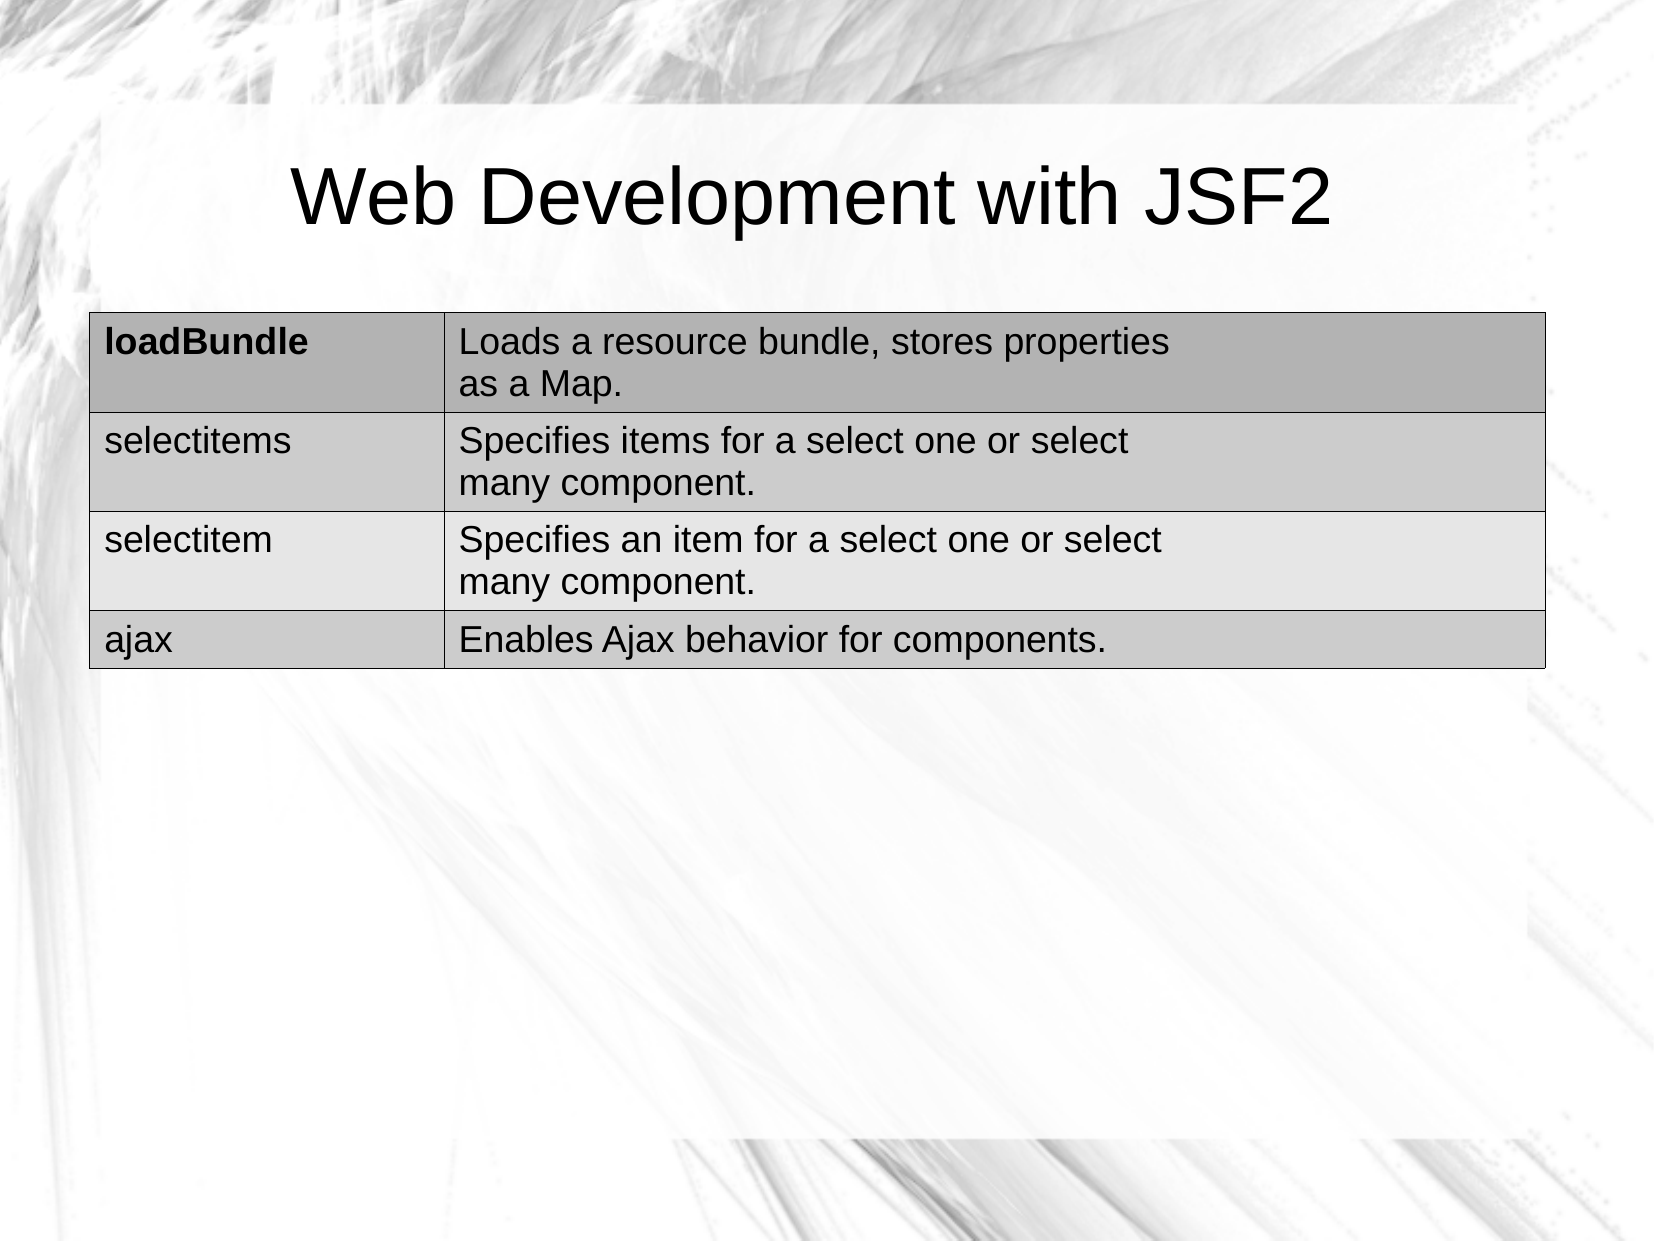

# Web Development with JSF2
| loadBundle | Loads a resource bundle, stores properties as a Map. |
| --- | --- |
| selectitems | Specifies items for a select one or select many component. |
| selectitem | Specifies an item for a select one or select many component. |
| ajax | Enables Ajax behavior for components. |